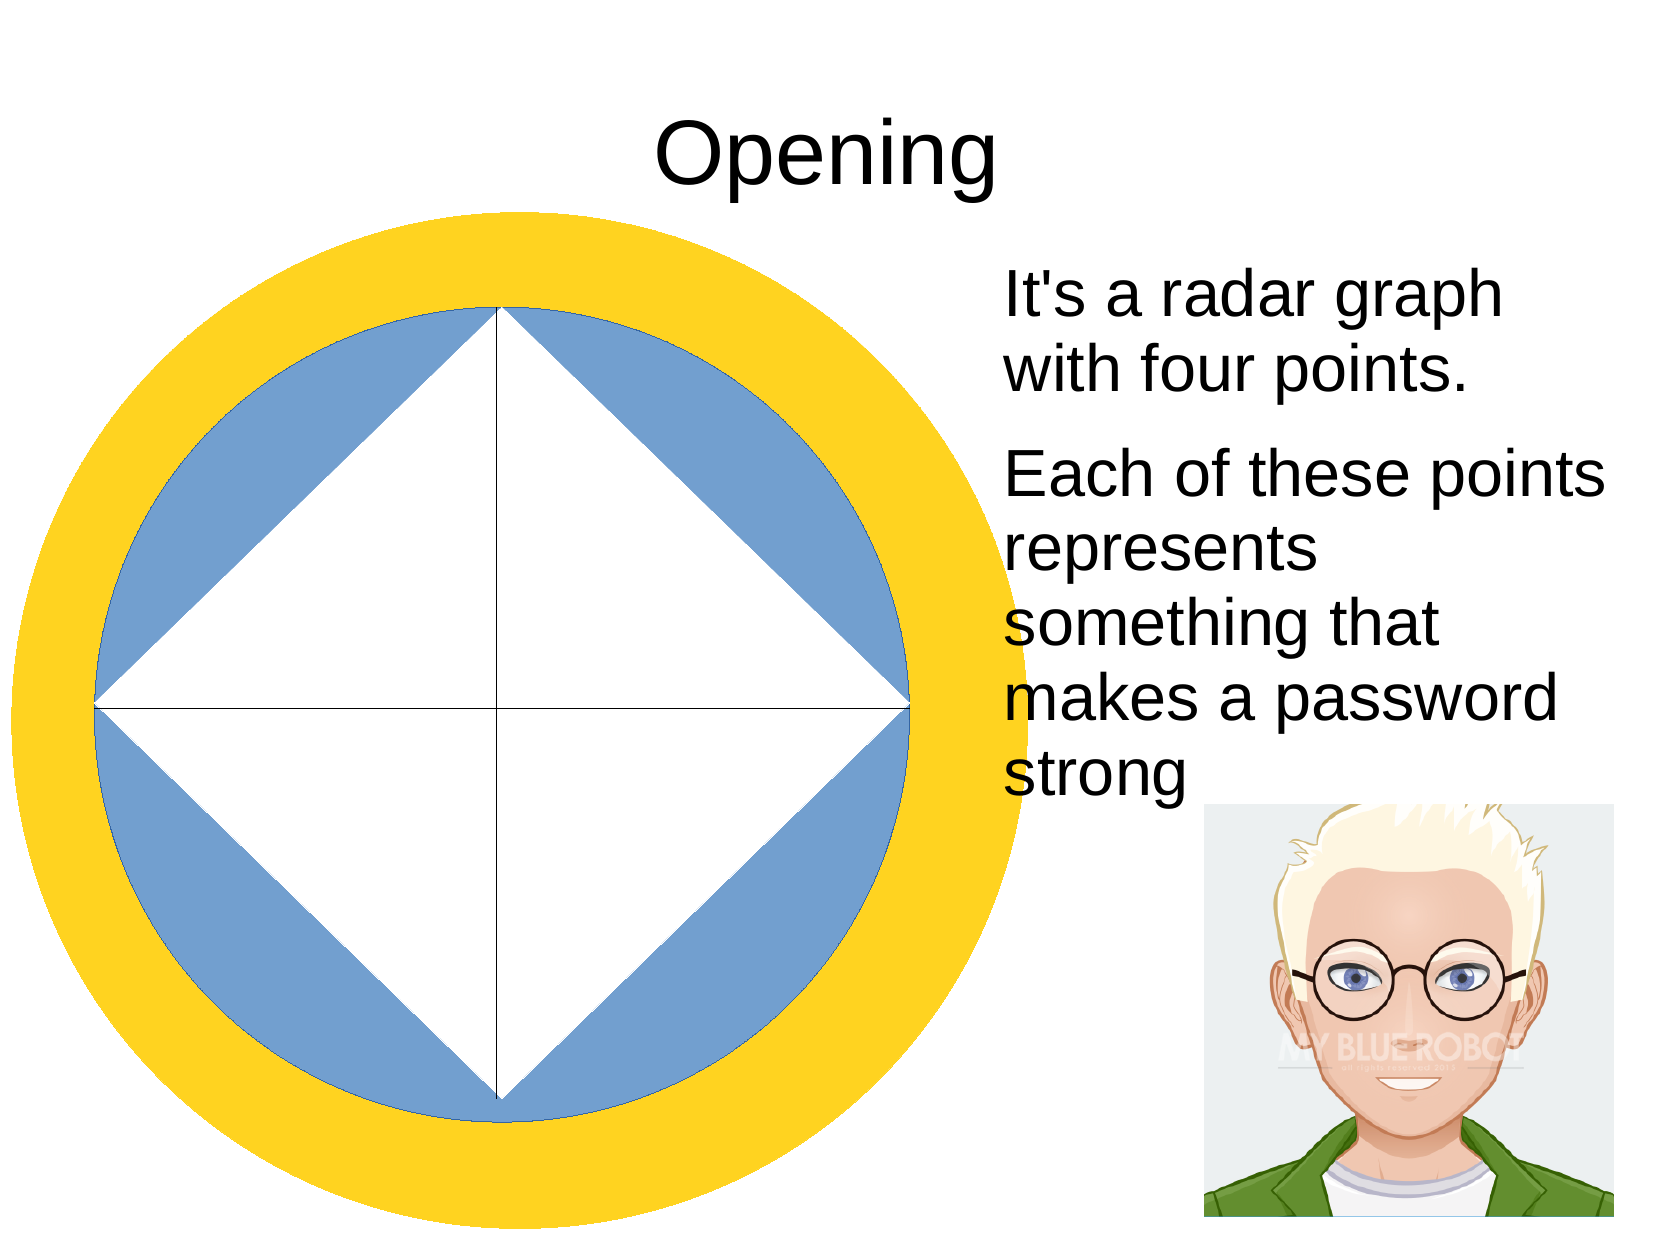

# Opening
It's a radar graph with four points.
Each of these points represents something that makes a password strong